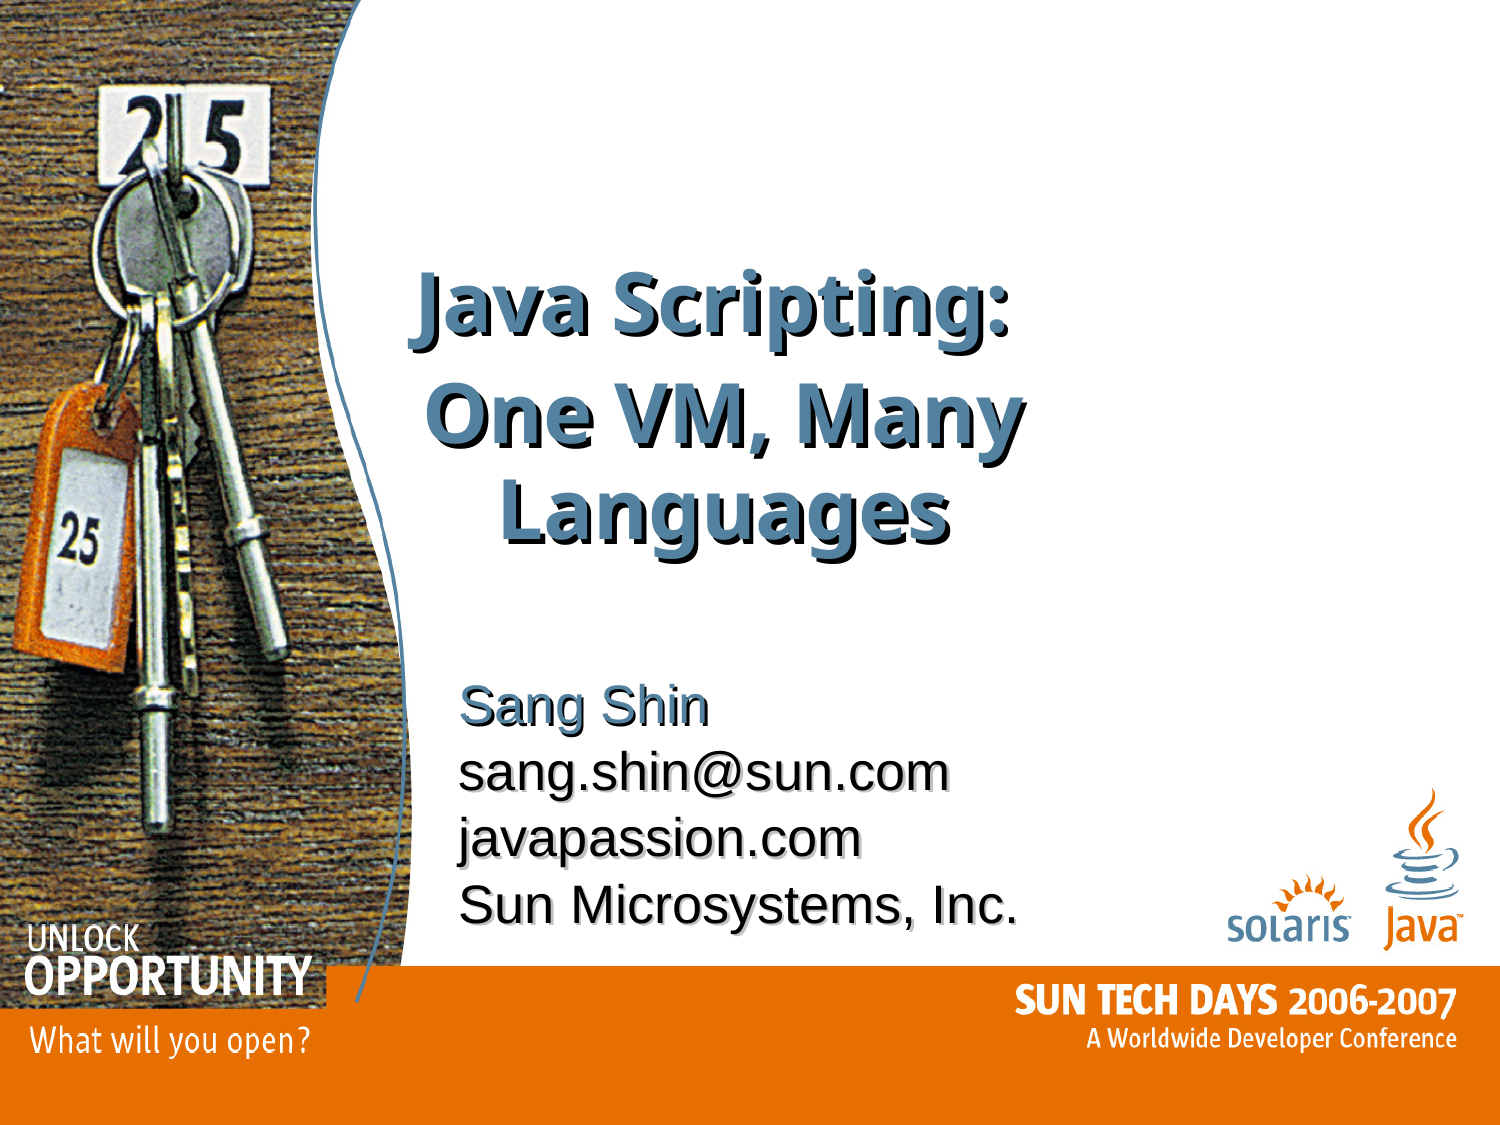

Java Scripting:
One VM, Many Languages
Sang Shin
sang.shin@sun.com
javapassion.com
Sun Microsystems, Inc.